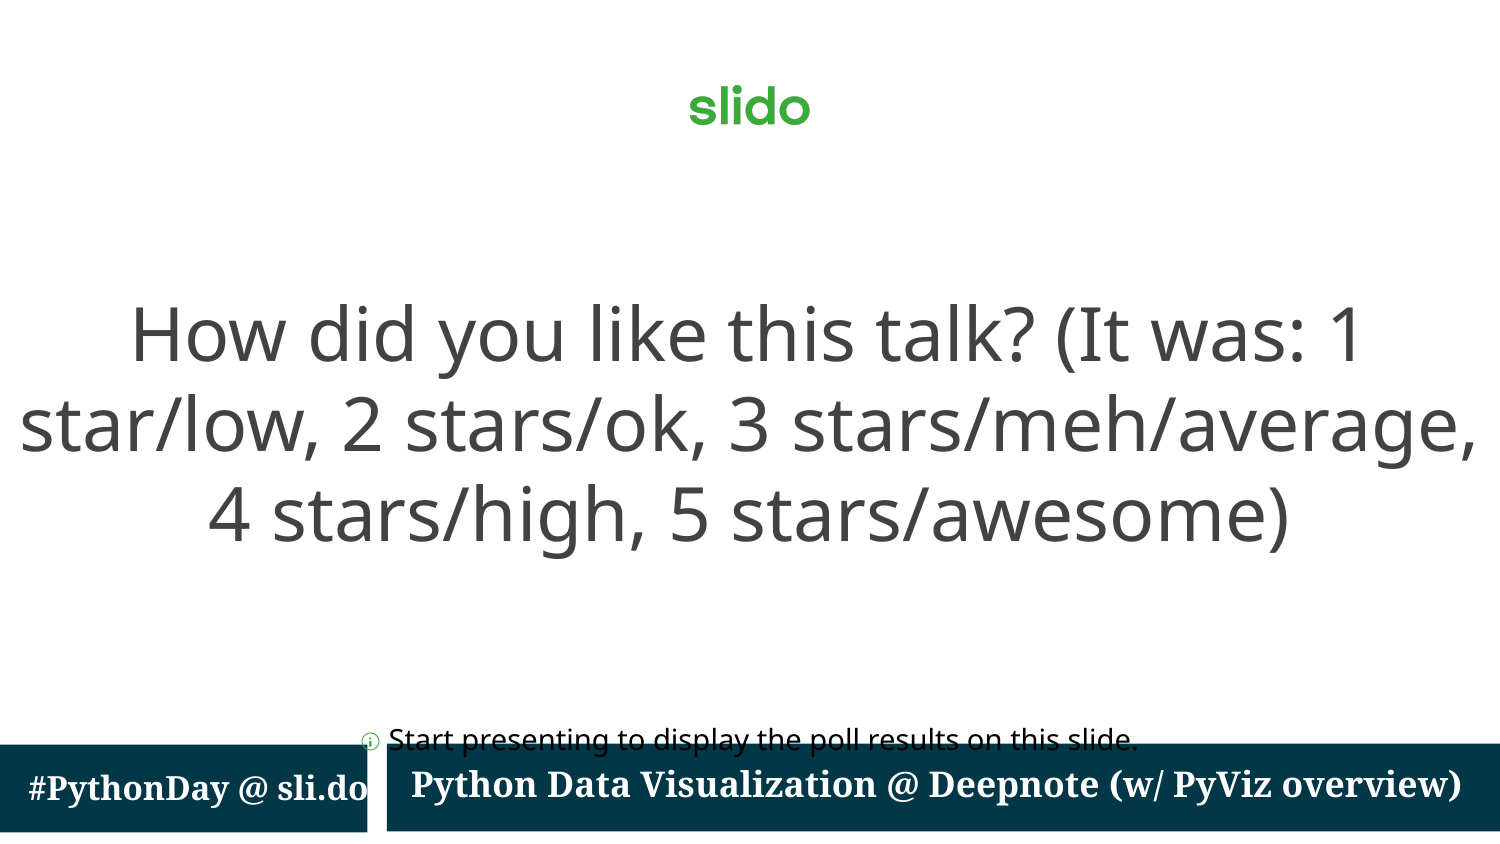

How did you like this talk? (It was: 1 star/low, 2 stars/ok, 3 stars/meh/average, 4 stars/high, 5 stars/awesome)
ⓘ Start presenting to display the poll results on this slide.
Python Data Visualization @ Deepnote (w/ PyViz overview)
#PythonDay @ sli.do